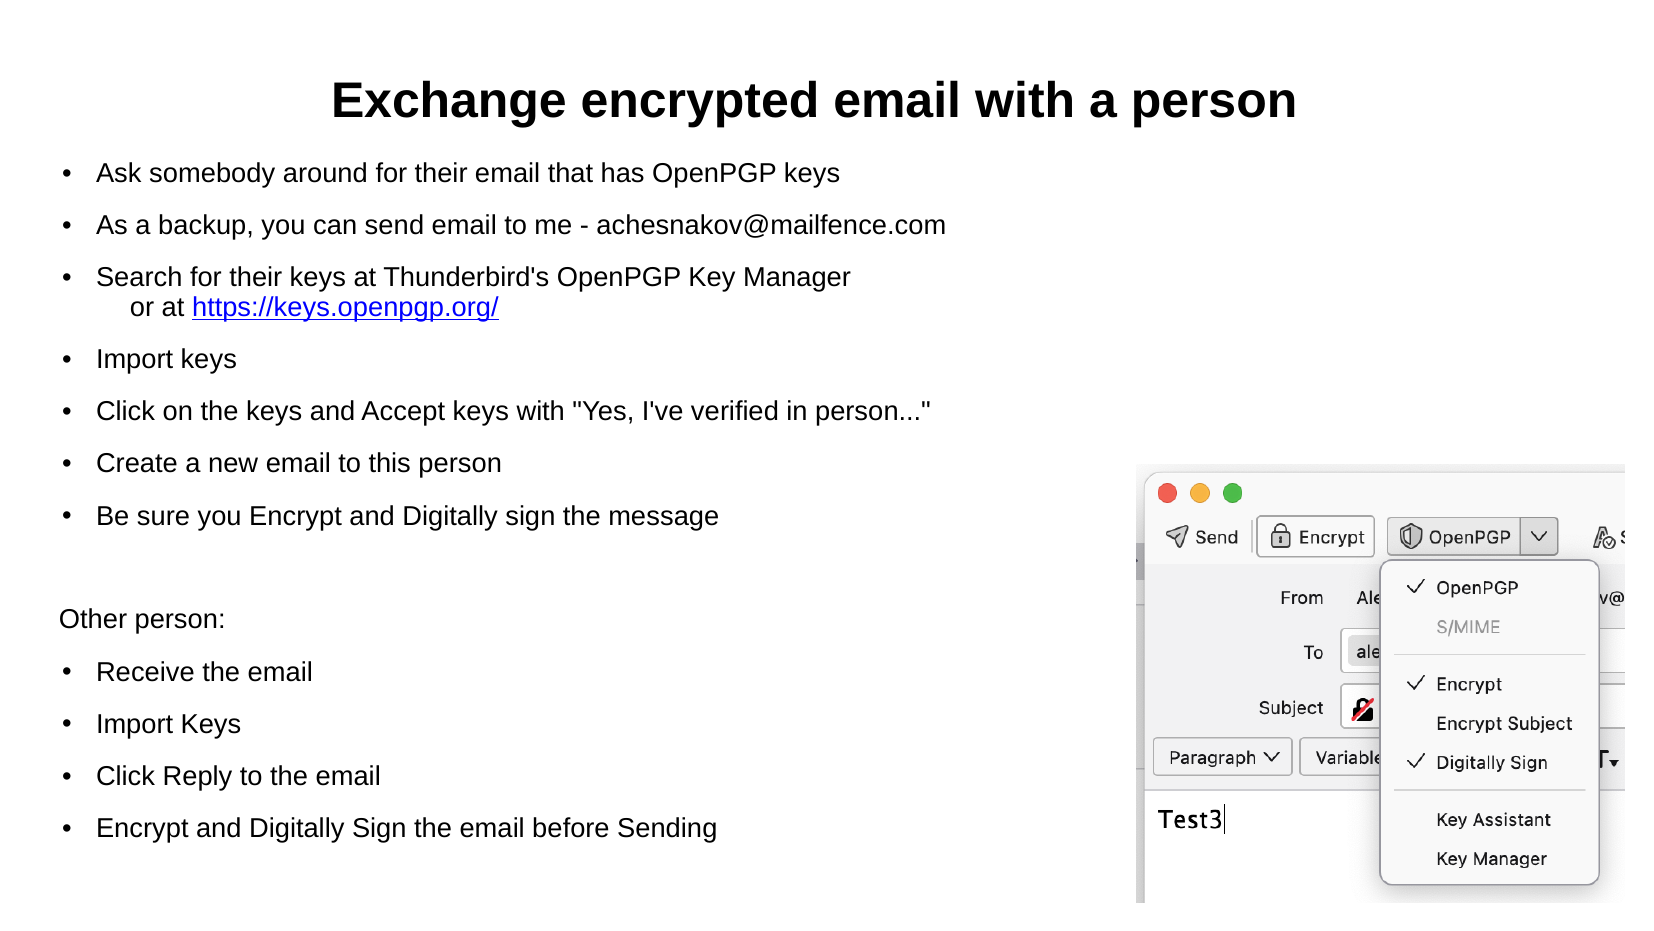

# Exchange encrypted email with a person
Ask somebody around for their email that has OpenPGP keys
As a backup, you can send email to me - achesnakov@mailfence.com
Search for their keys at Thunderbird's OpenPGP Key Manager
or at https://keys.openpgp.org/
Import keys
Click on the keys and Accept keys with "Yes, I've verified in person..."
Create a new email to this person
Be sure you Encrypt and Digitally sign the message
Other person:
Receive the email
Import Keys
Click Reply to the email
Encrypt and Digitally Sign the email before Sending